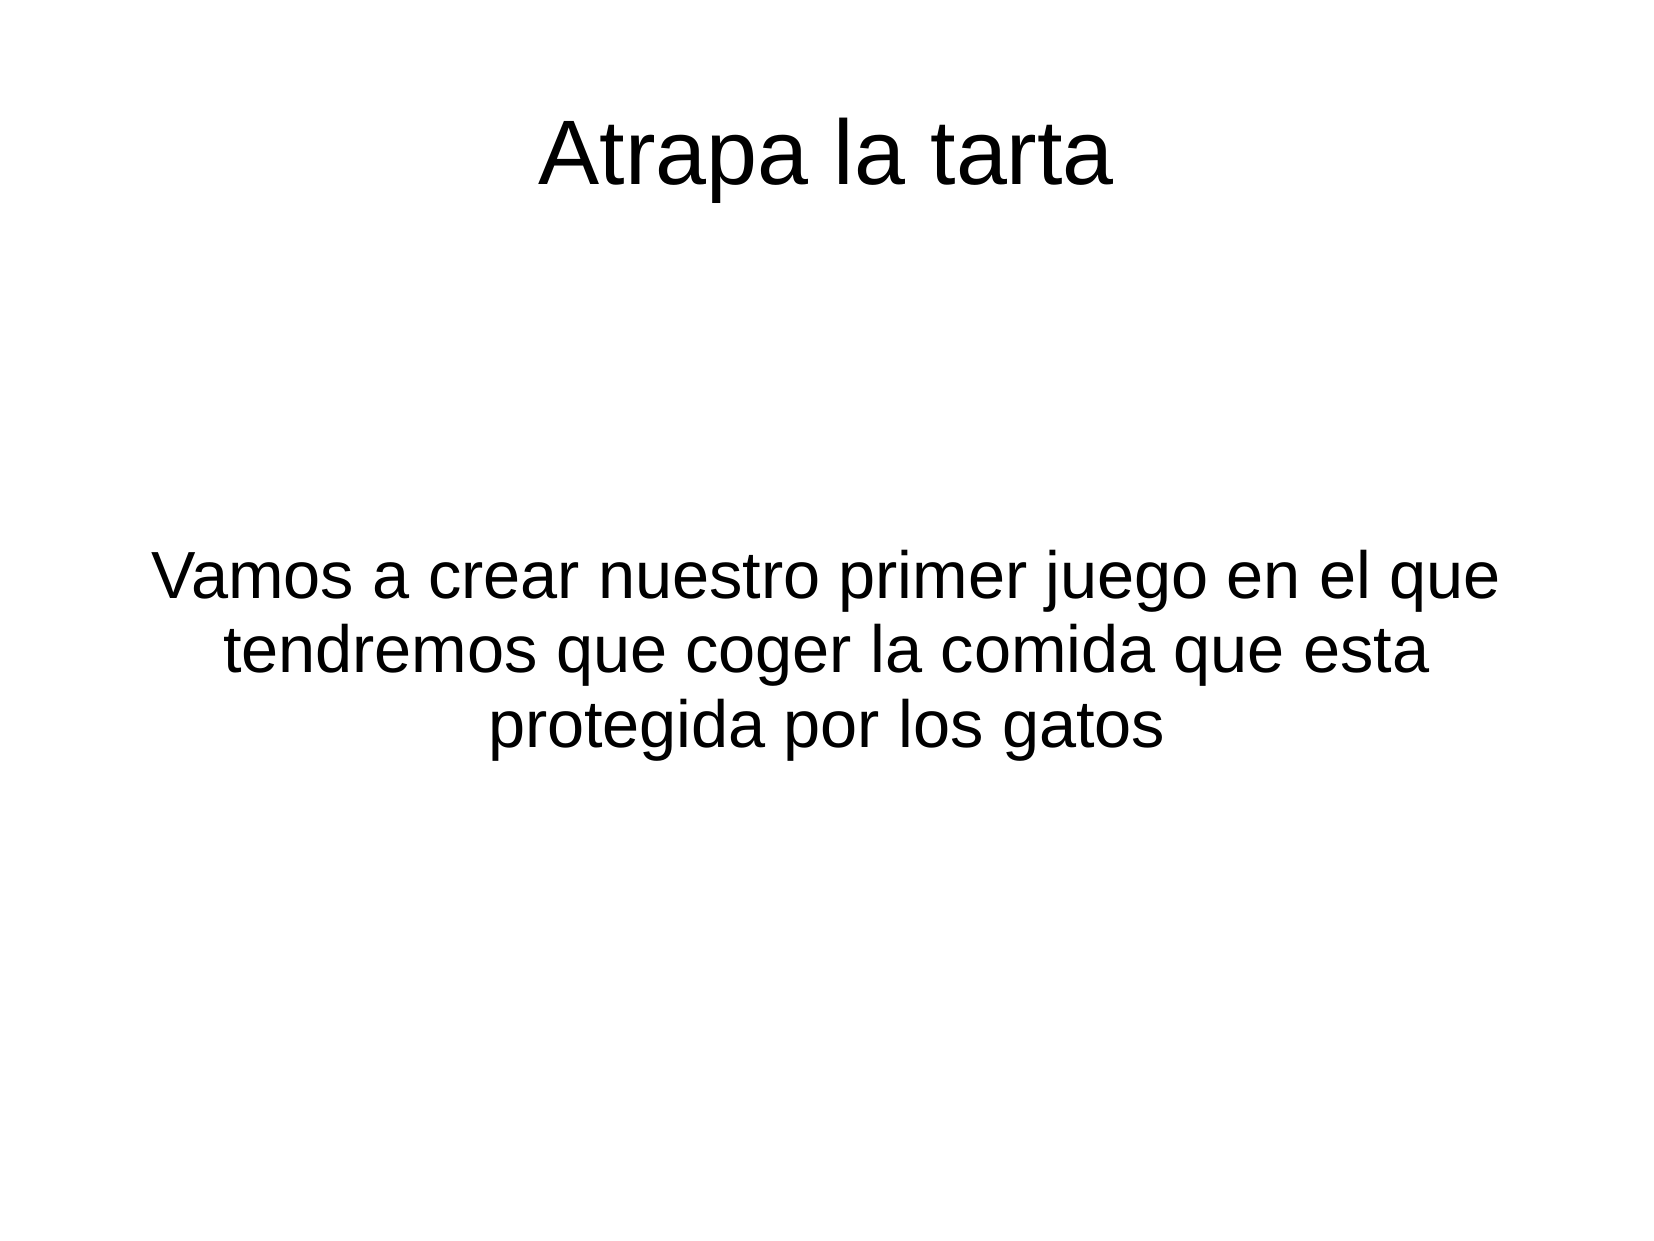

# Atrapa la tarta
Vamos a crear nuestro primer juego en el que tendremos que coger la comida que esta protegida por los gatos